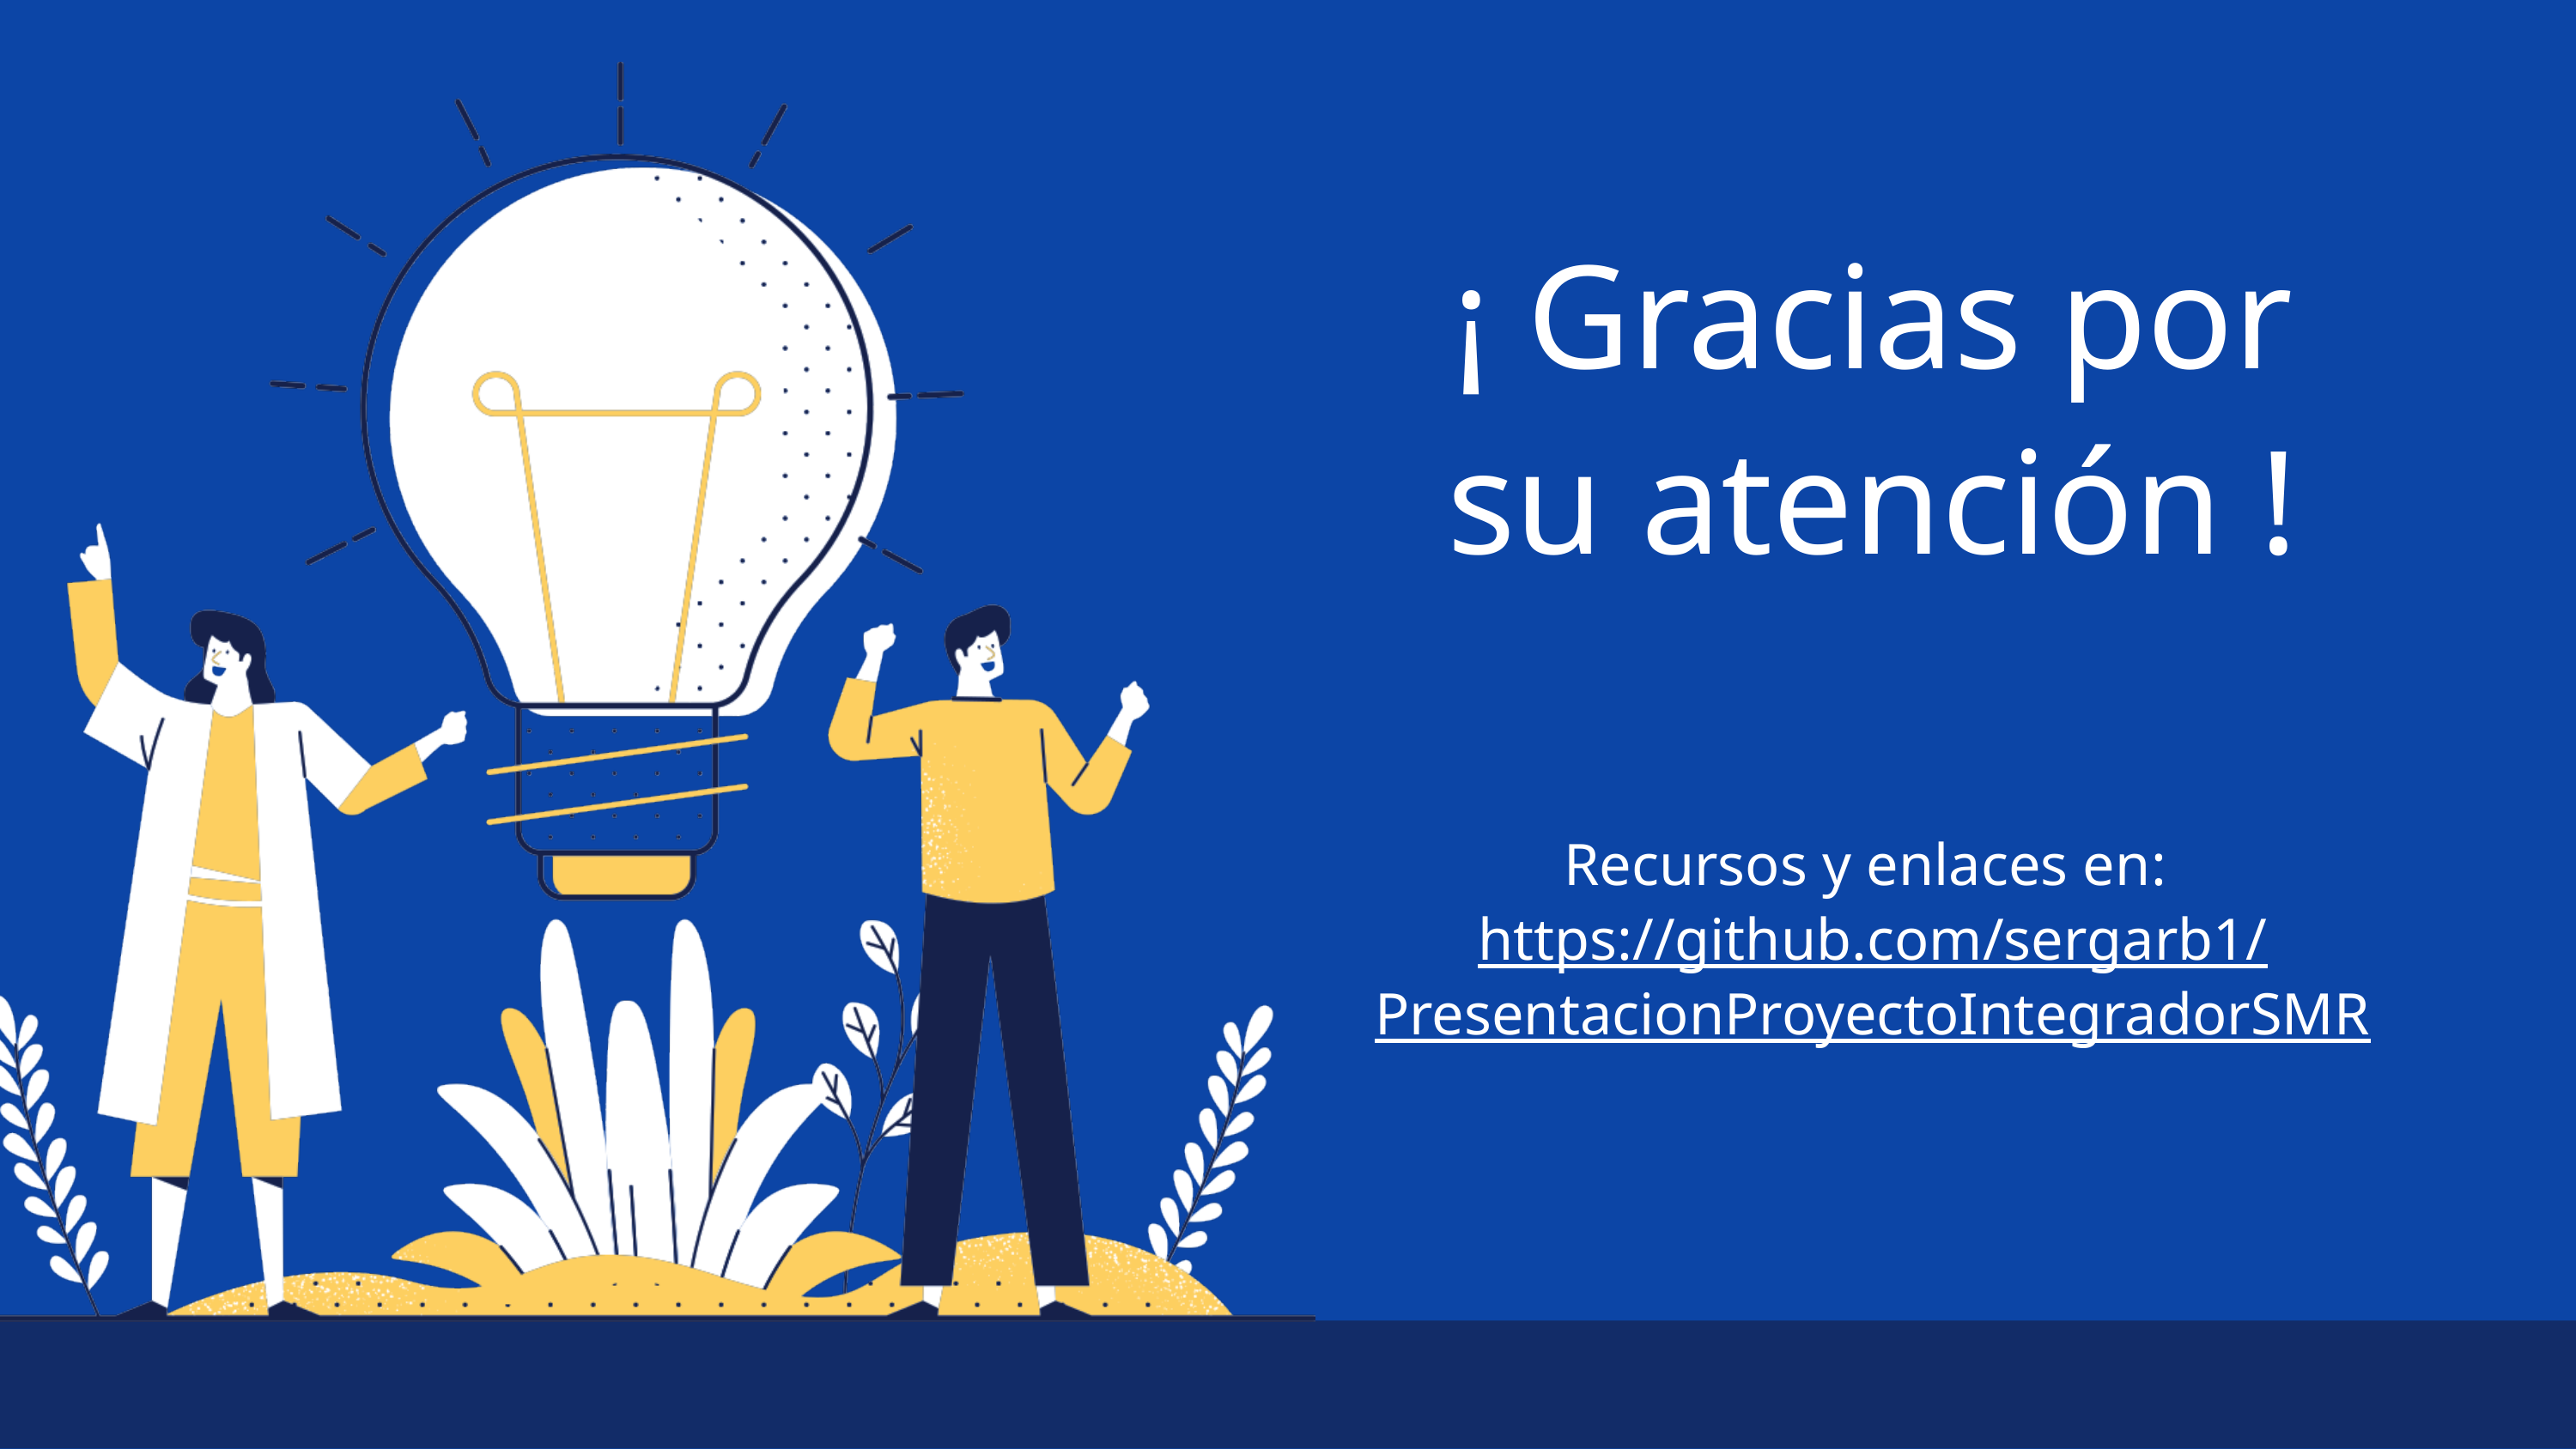

¡ Gracias por su atención !
Recursos y enlaces en:
https://github.com/sergarb1/PresentacionProyectoIntegradorSMR